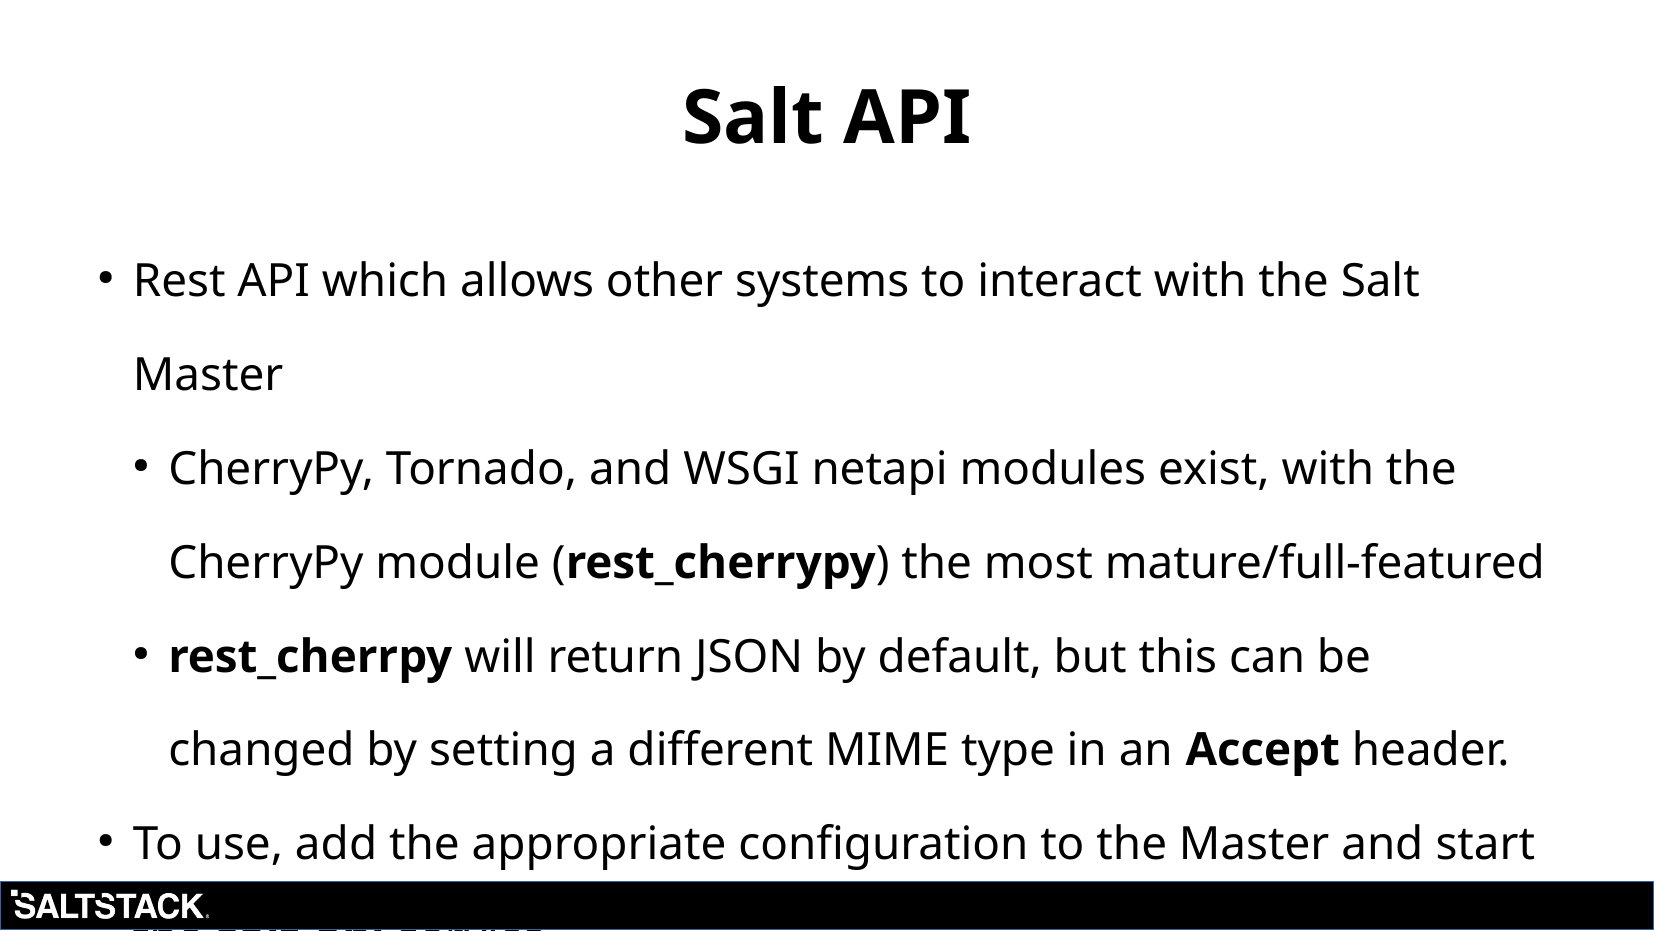

# Salt API
Rest API which allows other systems to interact with the Salt Master
CherryPy, Tornado, and WSGI netapi modules exist, with the CherryPy module (rest_cherrypy) the most mature/full-featured
rest_cherrpy will return JSON by default, but this can be changed by setting a different MIME type in an Accept header.
To use, add the appropriate configuration to the Master and start the salt-api service